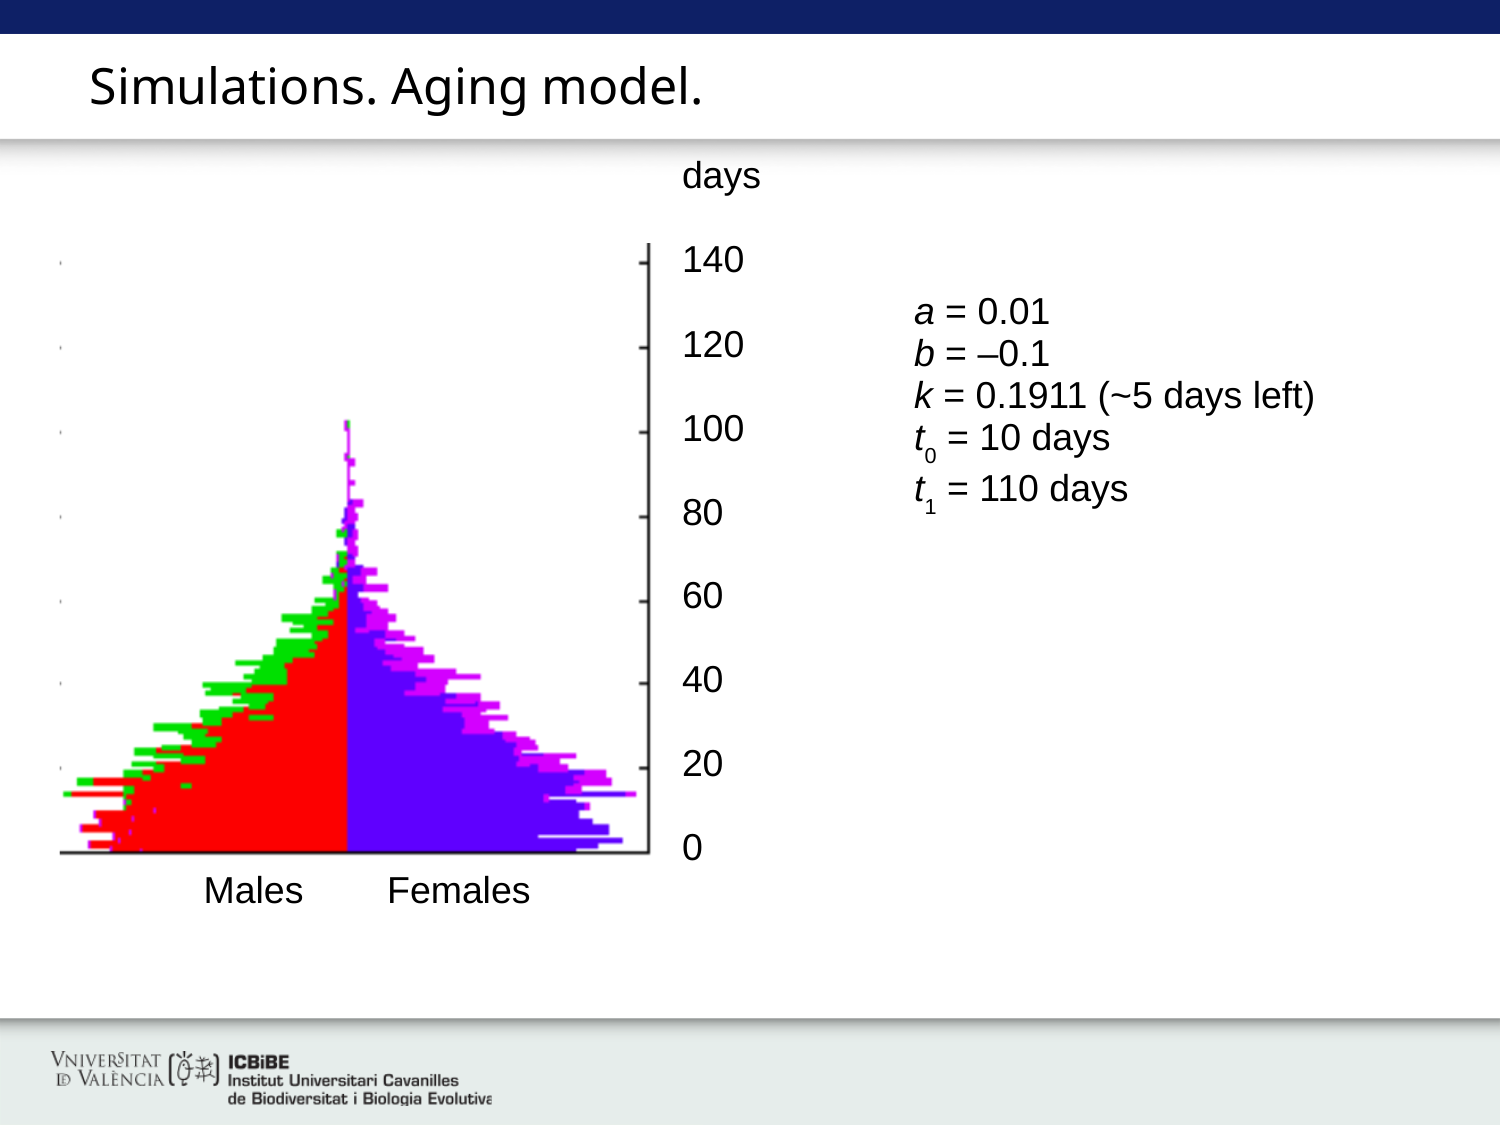

# Simulations. Aging model.
days
140
120
100
80
60
40
20
0
a = 0.01
b = –0.1
k = 0.1911 (~5 days left)
t0 = 10 days
t1 = 110 days
Males Females